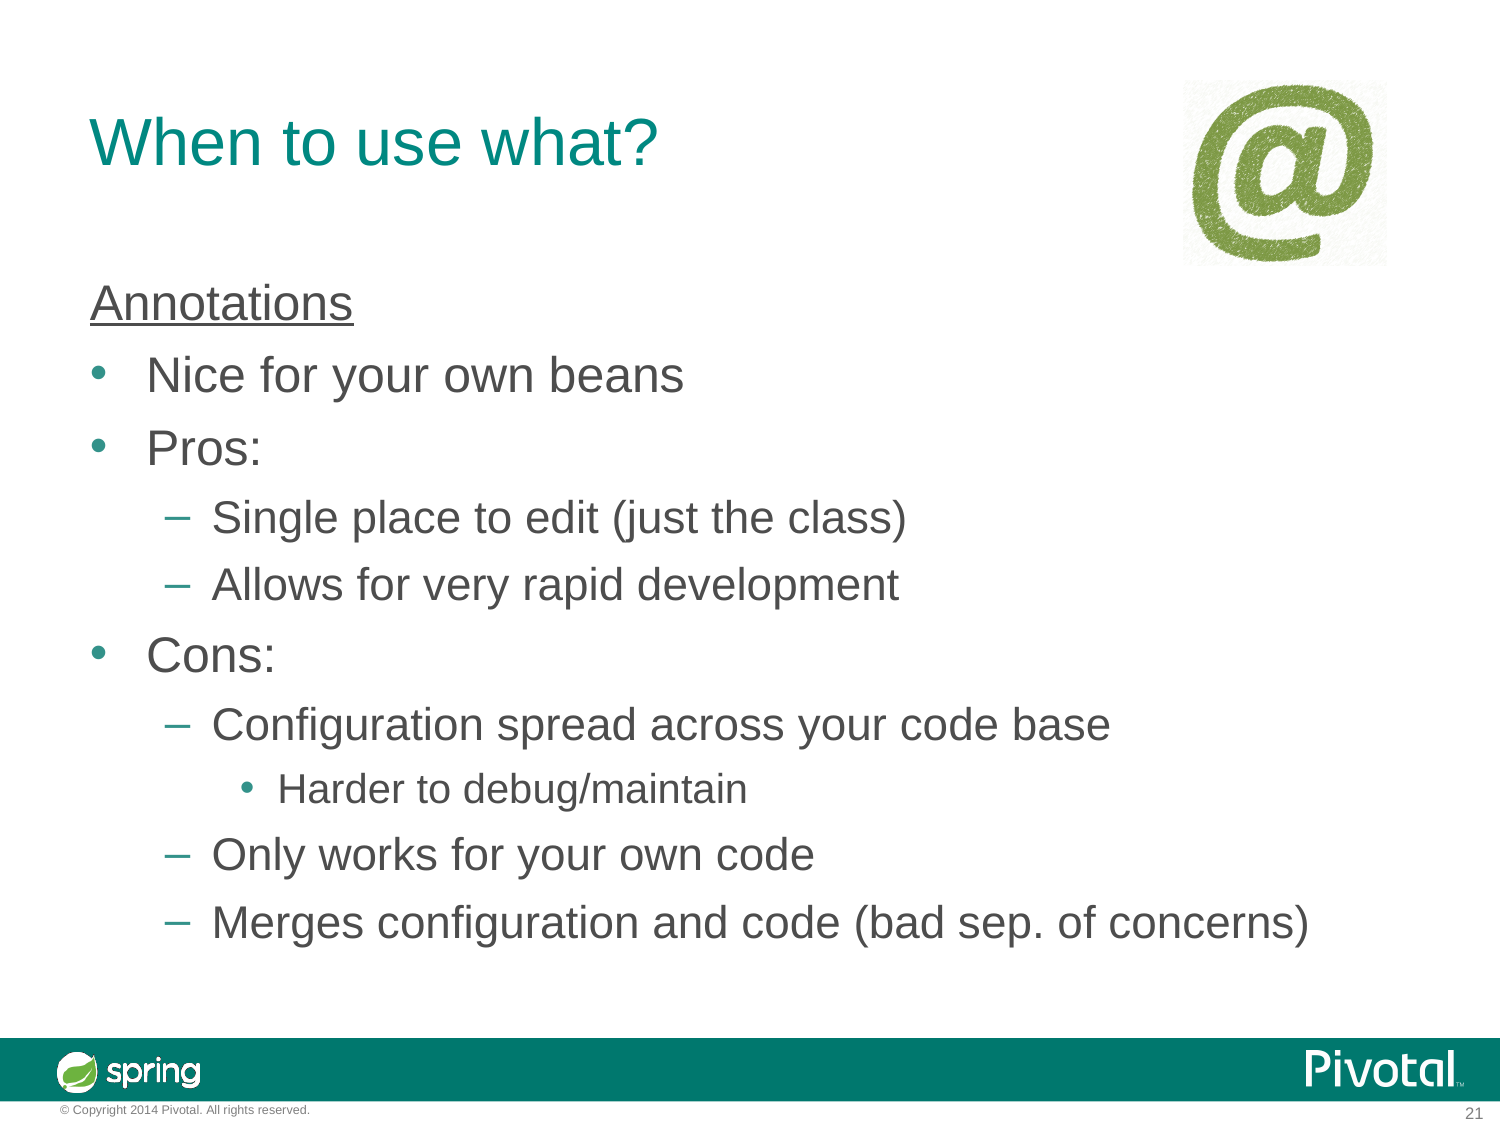

# When to use what?
Annotations
Nice for your own beans
Pros:
Single place to edit (just the class)
Allows for very rapid development
Cons:
Configuration spread across your code base
Harder to debug/maintain
Only works for your own code
Merges configuration and code (bad sep. of concerns)